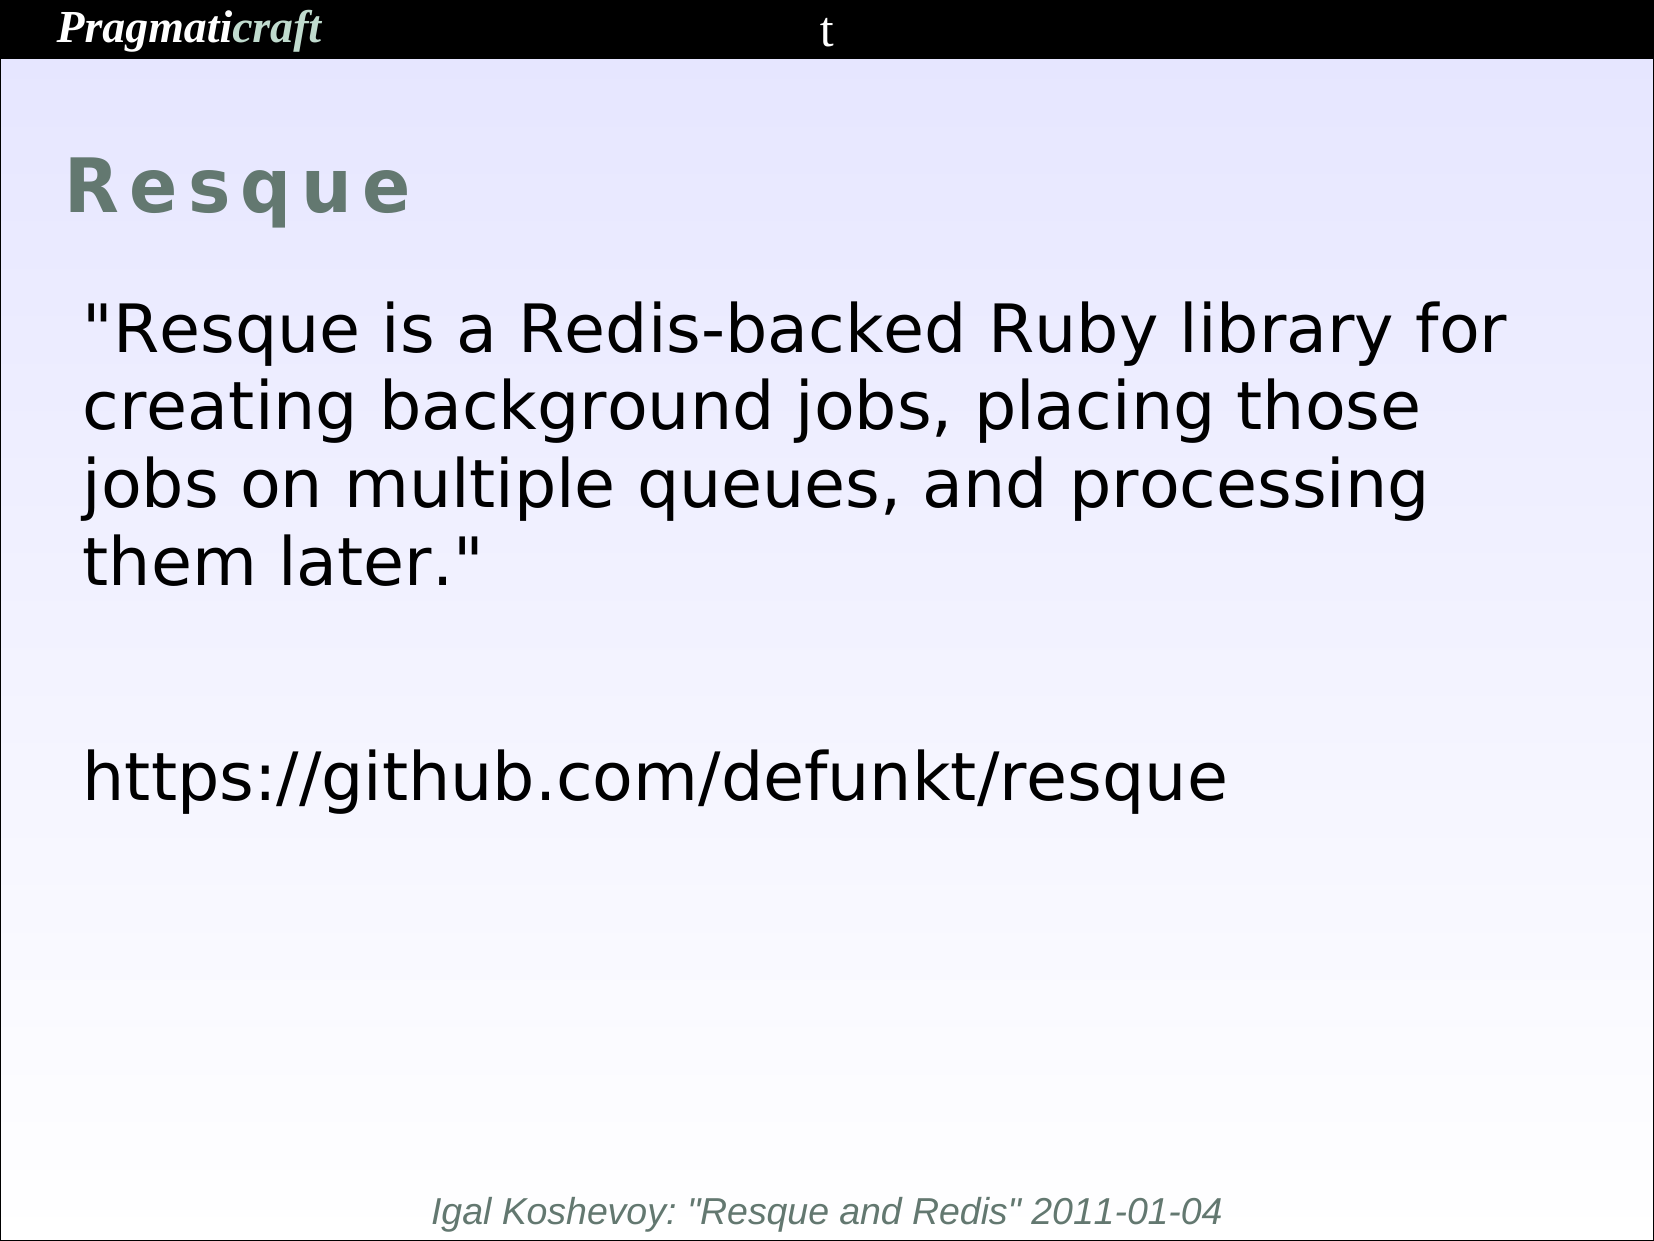

# Resque
"Resque is a Redis-backed Ruby library for creating background jobs, placing those jobs on multiple queues, and processing them later."
https://github.com/defunkt/resque